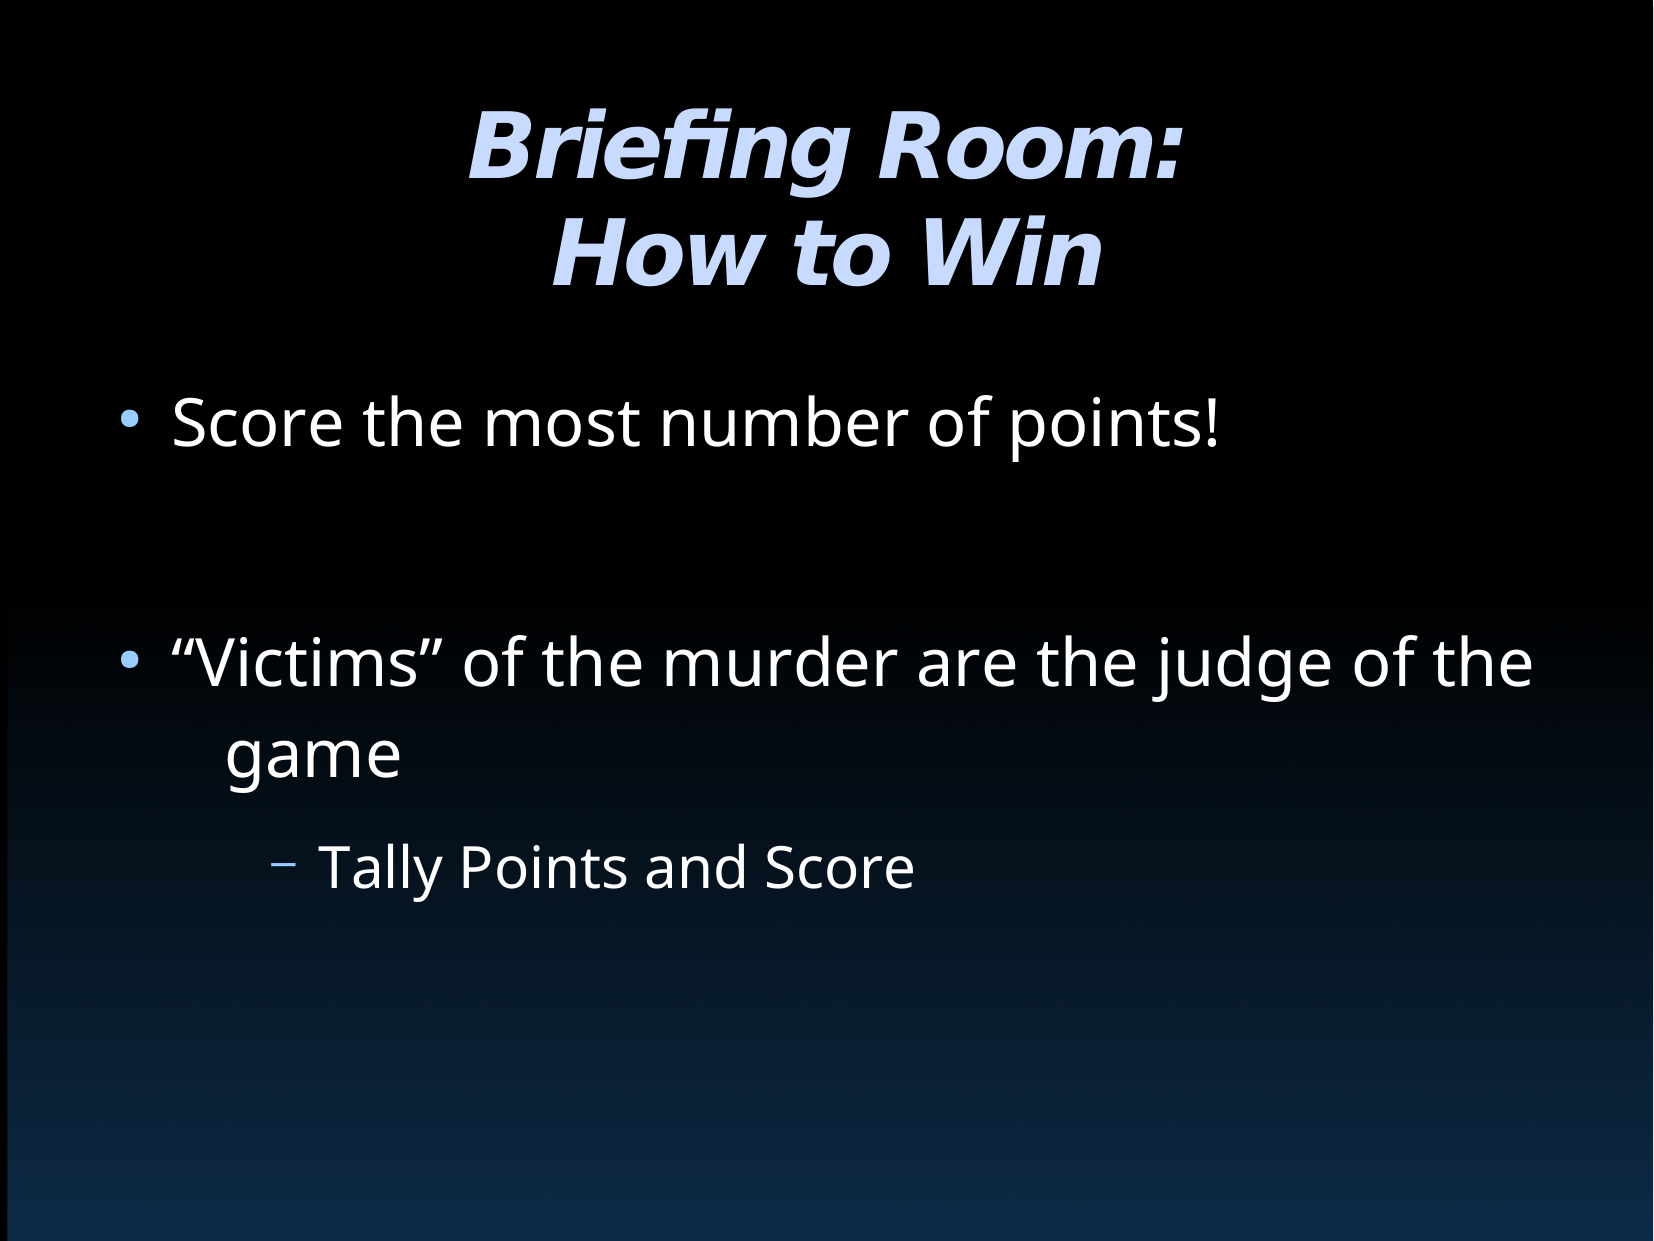

# Briefing Room: How to Win
Score the most number of points!
“Victims” of the murder are the judge of the game
Tally Points and Score